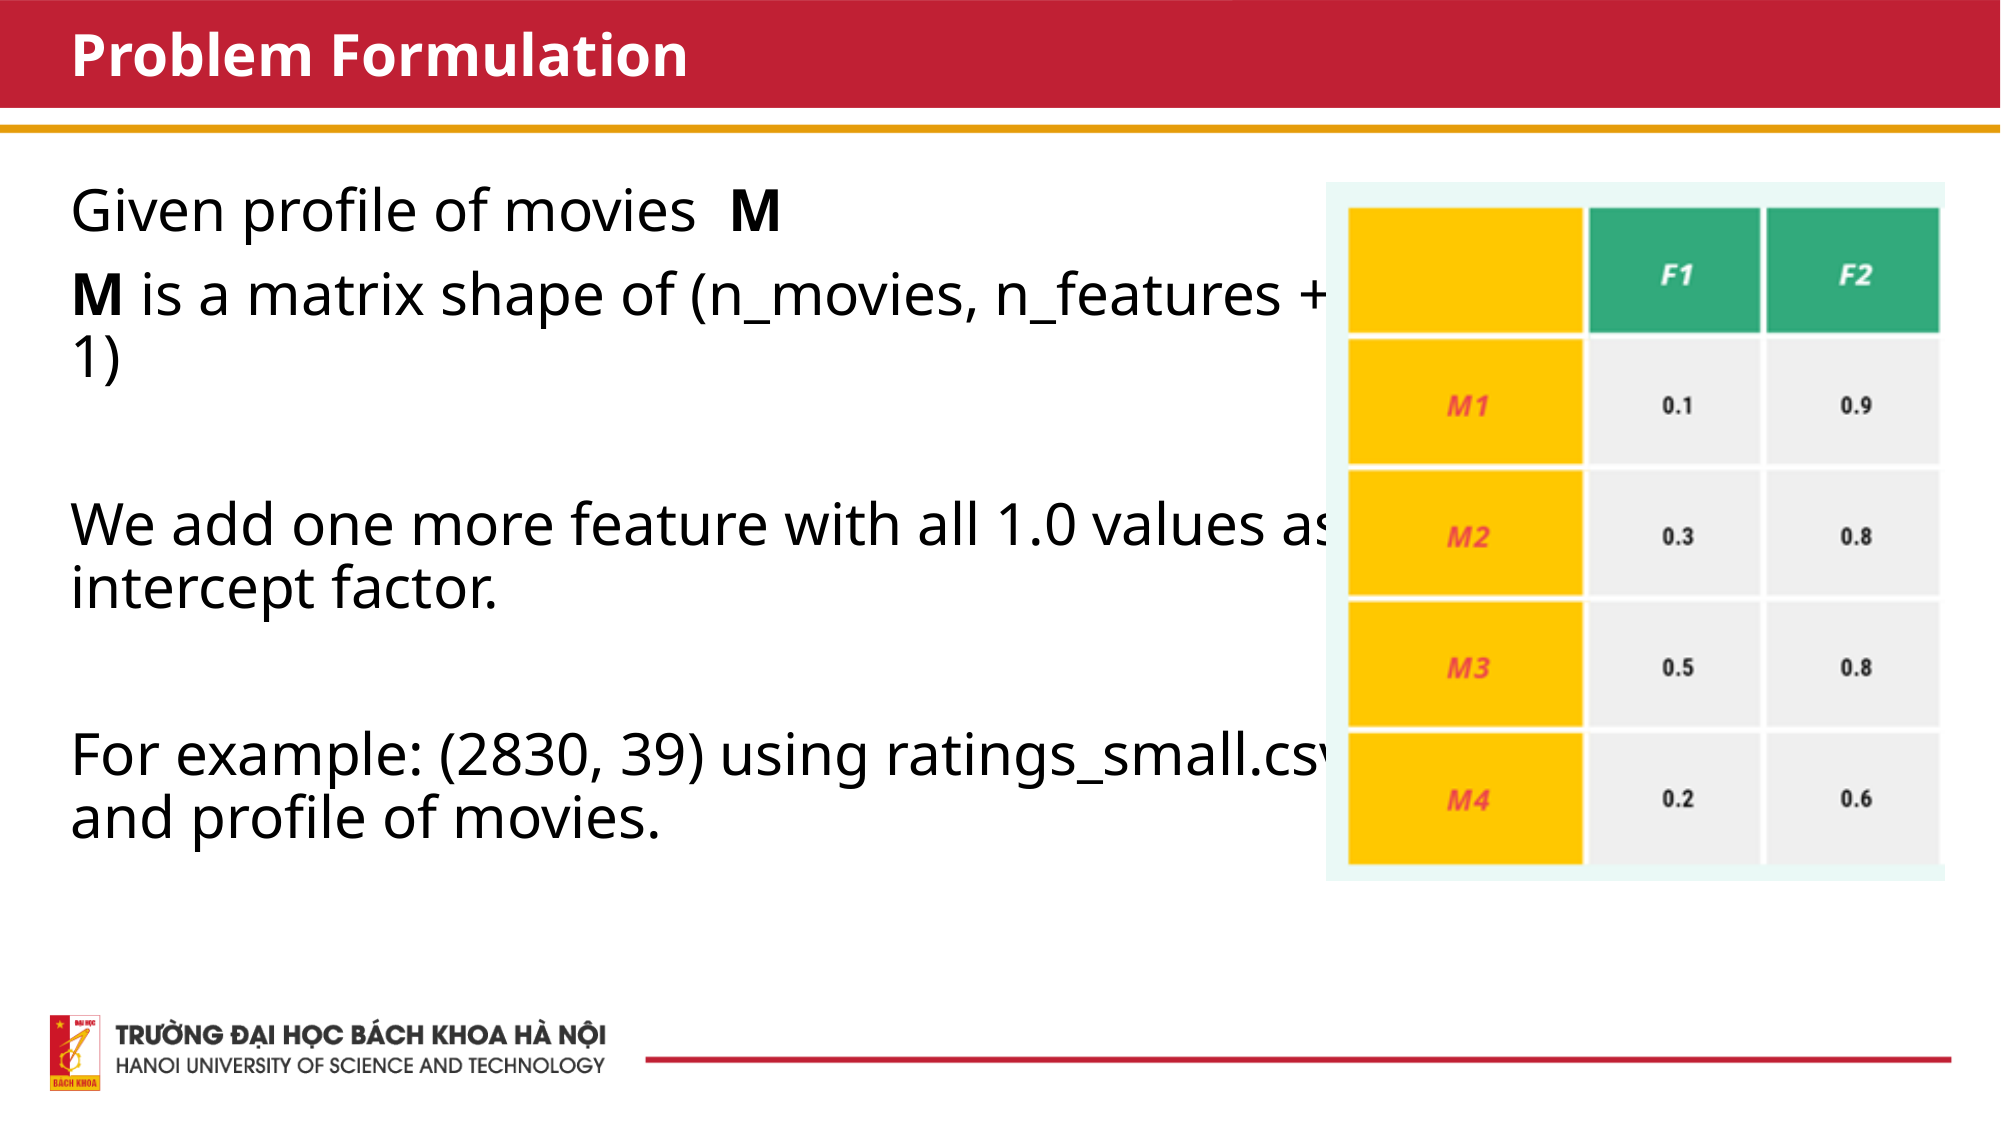

Problem Formulation
# Given profile of movies  M
M is a matrix shape of (n_movies, n_features + 1)
We add one more feature with all 1.0 values as intercept factor.
For example: (2830, 39) using ratings_small.csv and profile of movies.